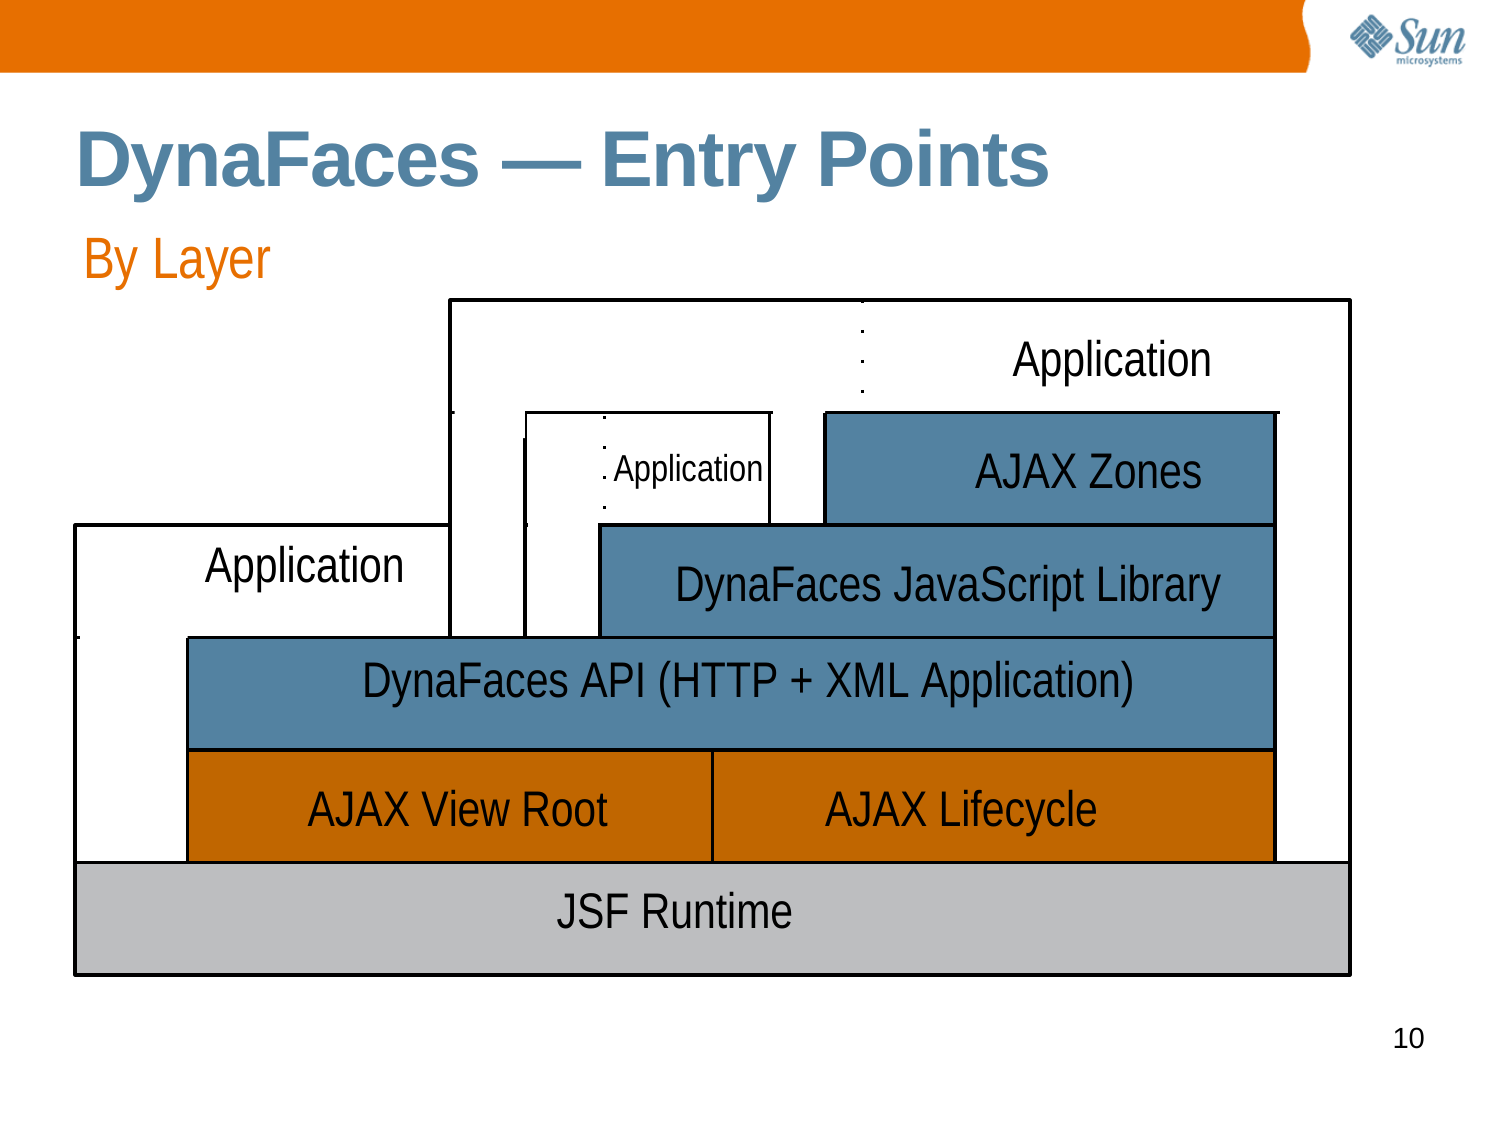

# DynaFaces — Entry Points
By Layer
Application
AJAX Zones
Application
Application
DynaFaces JavaScript Library
DynaFaces API (HTTP + XML Application)
AJAX View Root
AJAX Lifecycle
JSF Runtime
10